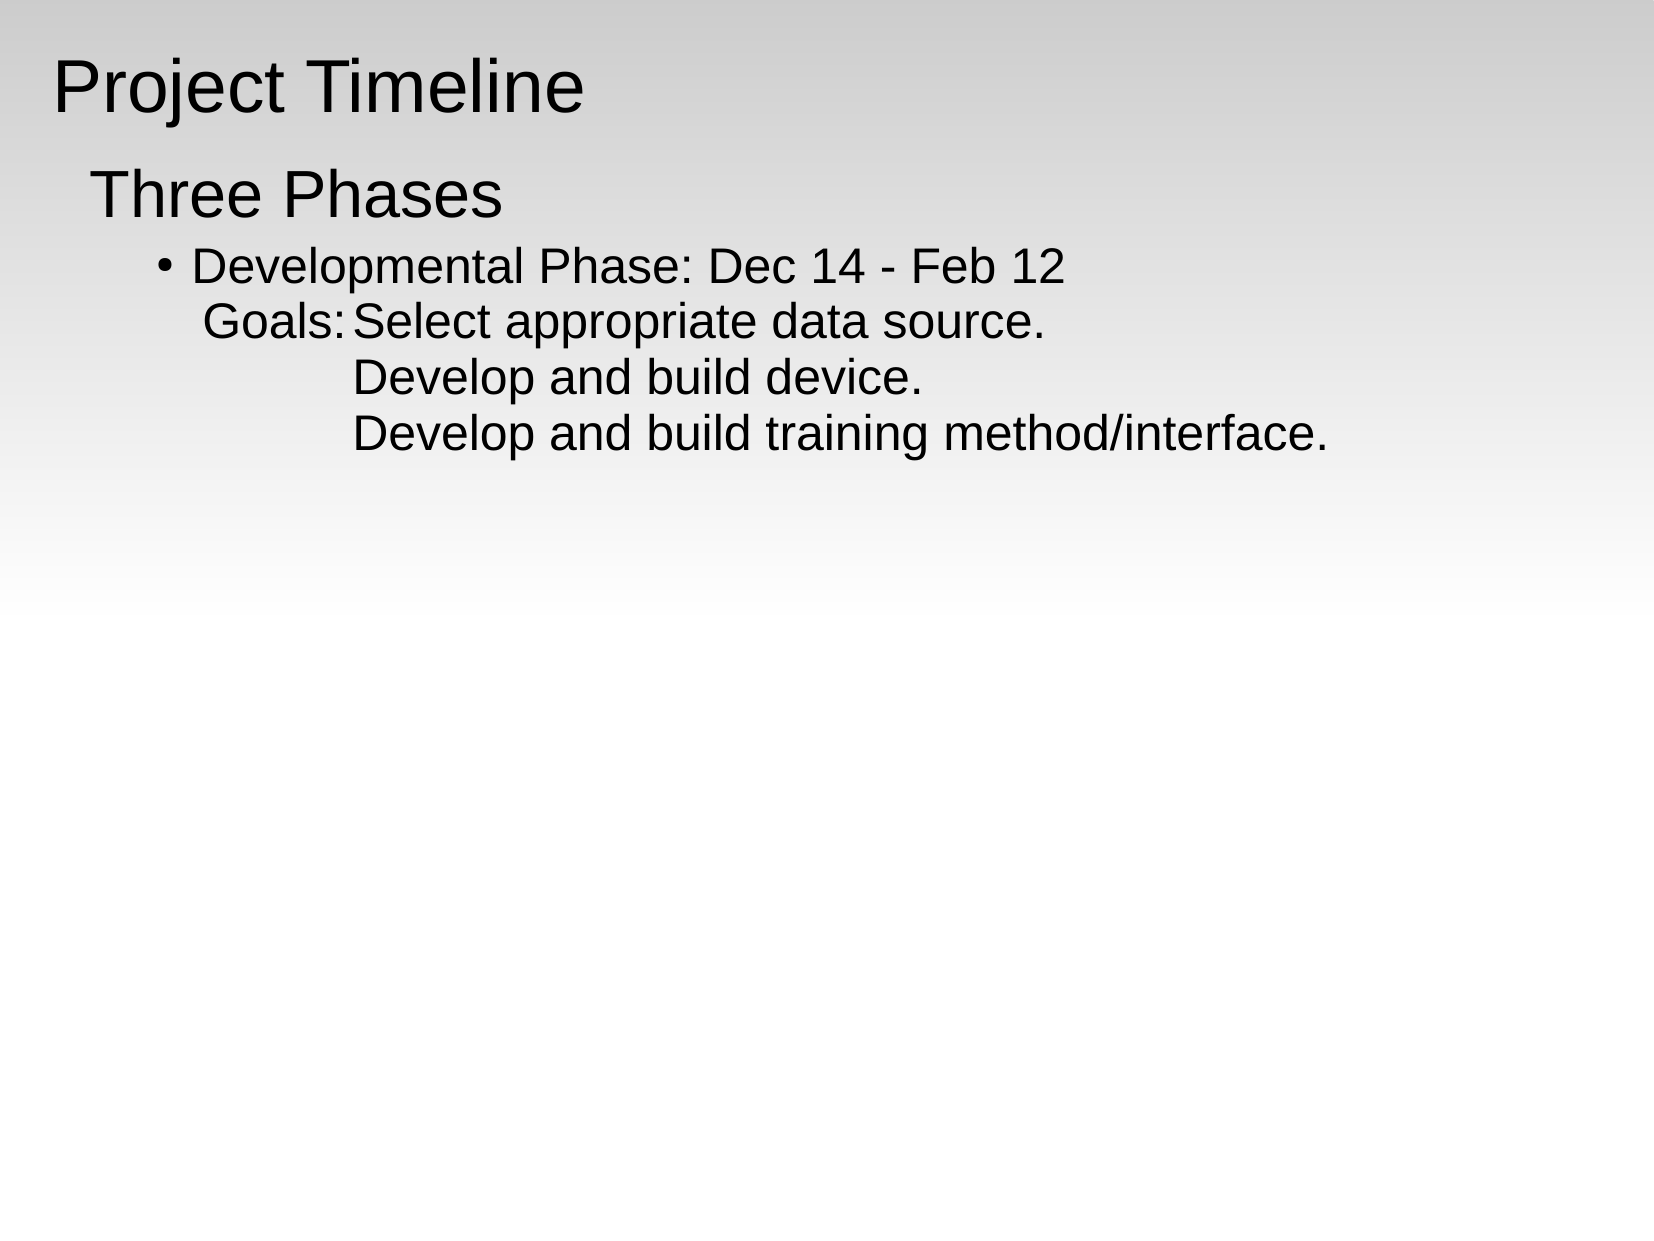

Project Timeline
Three Phases
Developmental Phase: Dec 14 - Feb 12
Goals:	Select appropriate data source.
		Develop and build device.
		Develop and build training method/interface.